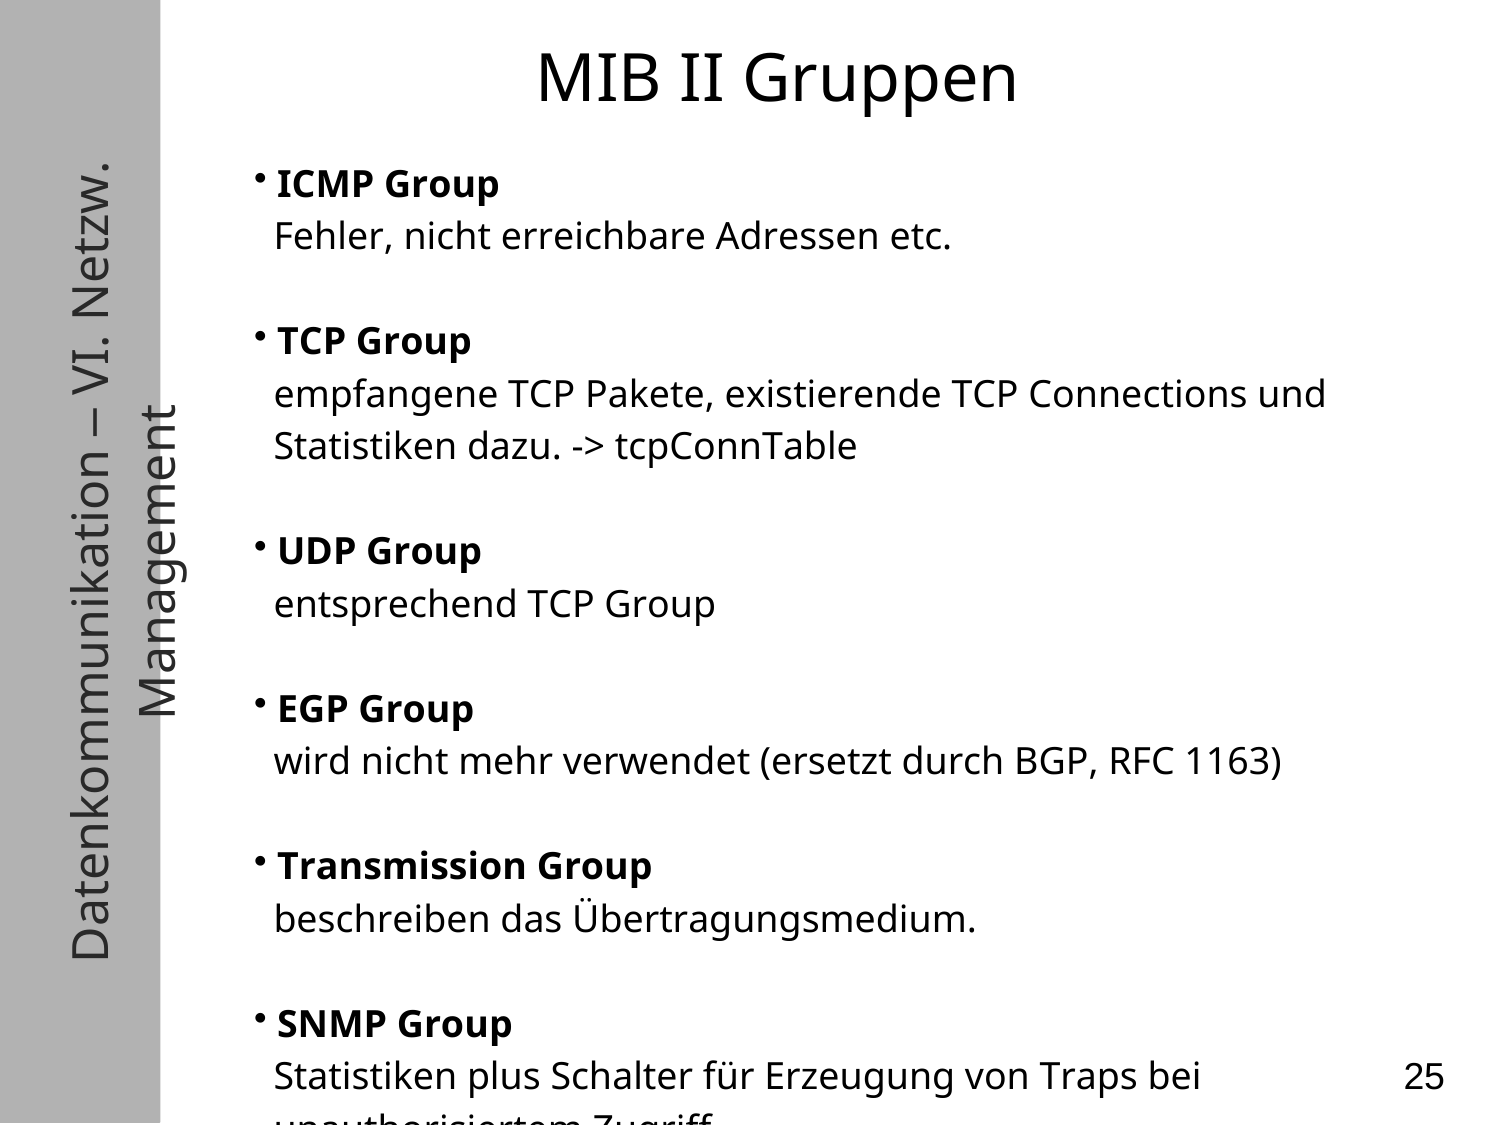

MIB II Gruppen
 ICMP Group
 Fehler, nicht erreichbare Adressen etc.
 TCP Group
 empfangene TCP Pakete, existierende TCP Connections und
 Statistiken dazu. -> tcpConnTable
 UDP Group
 entsprechend TCP Group
 EGP Group
 wird nicht mehr verwendet (ersetzt durch BGP, RFC 1163)
 Transmission Group
 beschreiben das Übertragungsmedium.
 SNMP Group
 Statistiken plus Schalter für Erzeugung von Traps bei
 unauthorisiertem Zugriff.
Datenkommunikation – VI. Netzw. Management